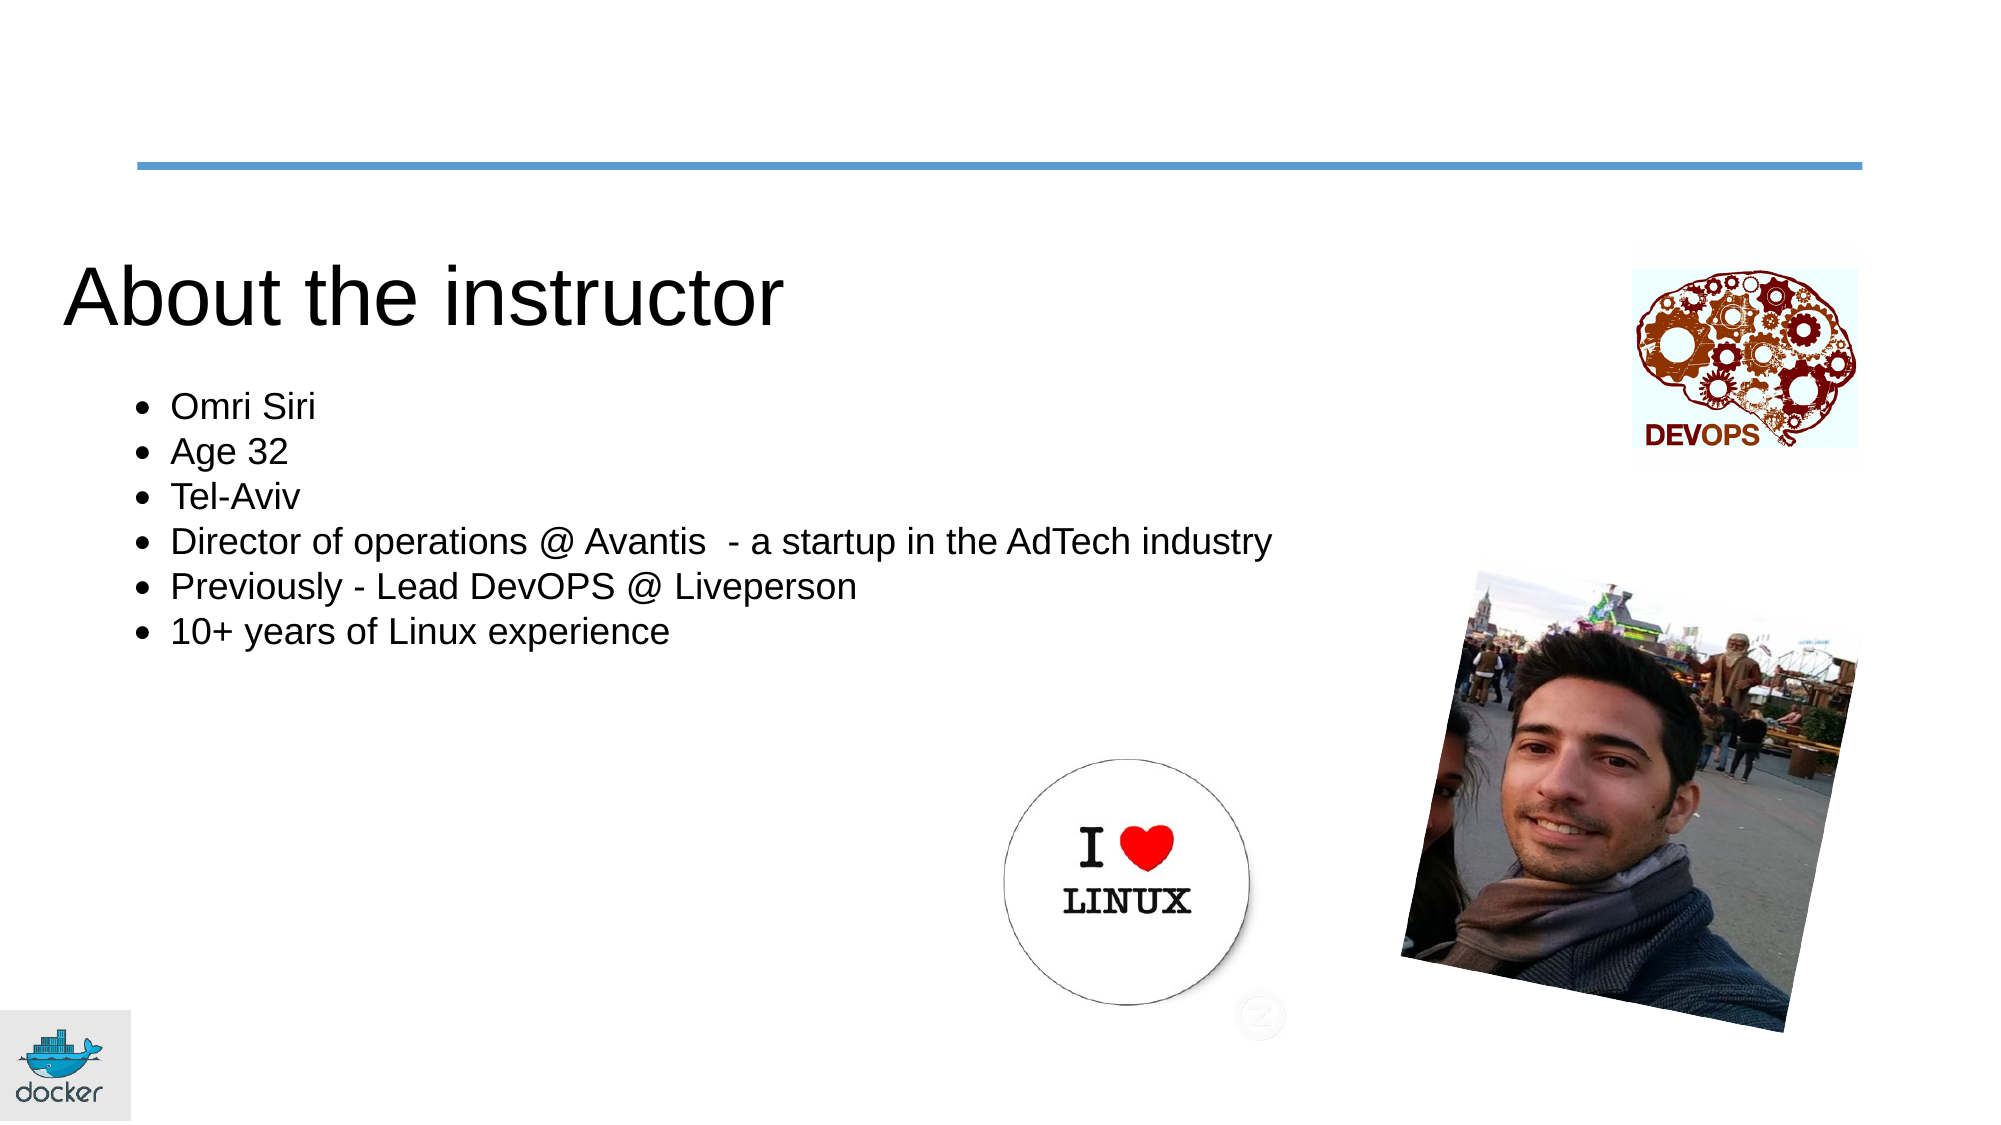

About the instructor
Omri Siri
Age 32
Tel-Aviv
Director of operations @ Avantis - a startup in the AdTech industry
Previously - Lead DevOPS @ Liveperson
10+ years of Linux experience